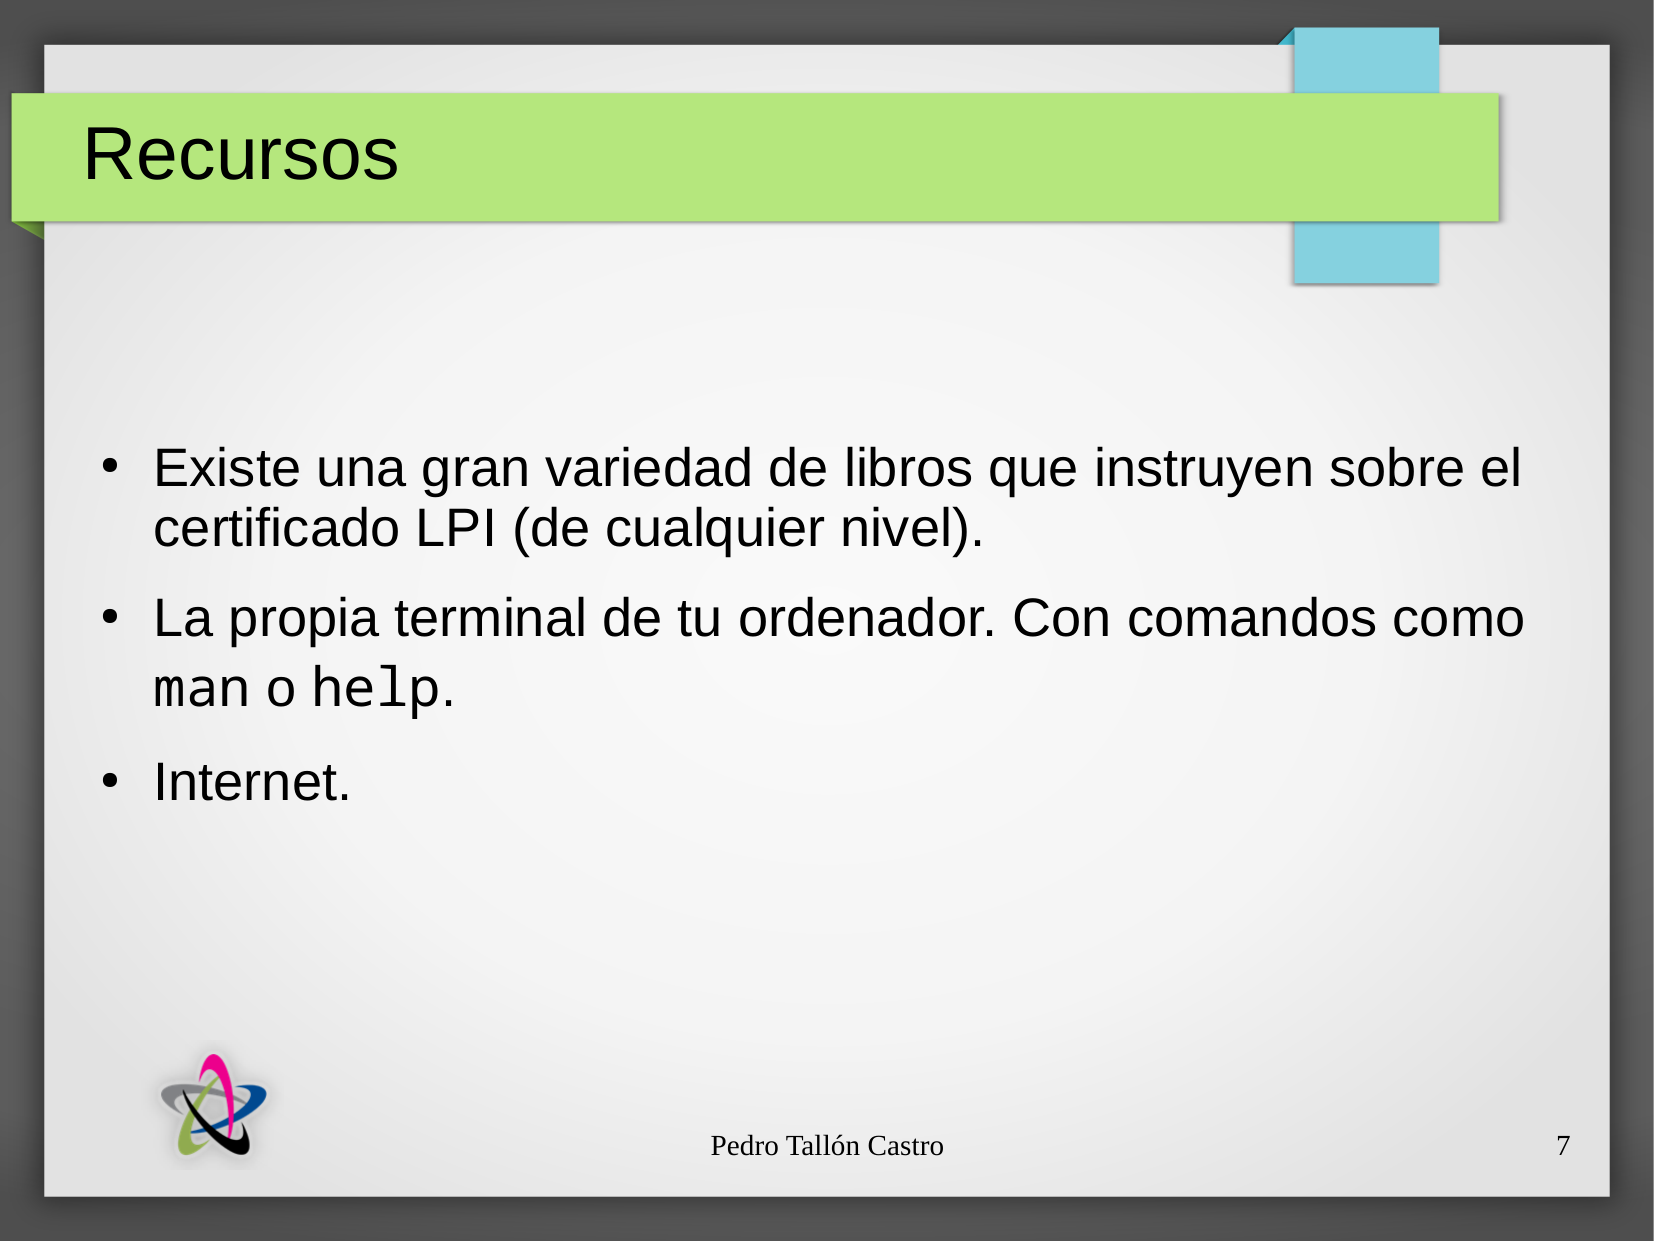

# Recursos
Existe una gran variedad de libros que instruyen sobre el certificado LPI (de cualquier nivel).
La propia terminal de tu ordenador. Con comandos como man o help.
Internet.
Pedro Tallón Castro
7